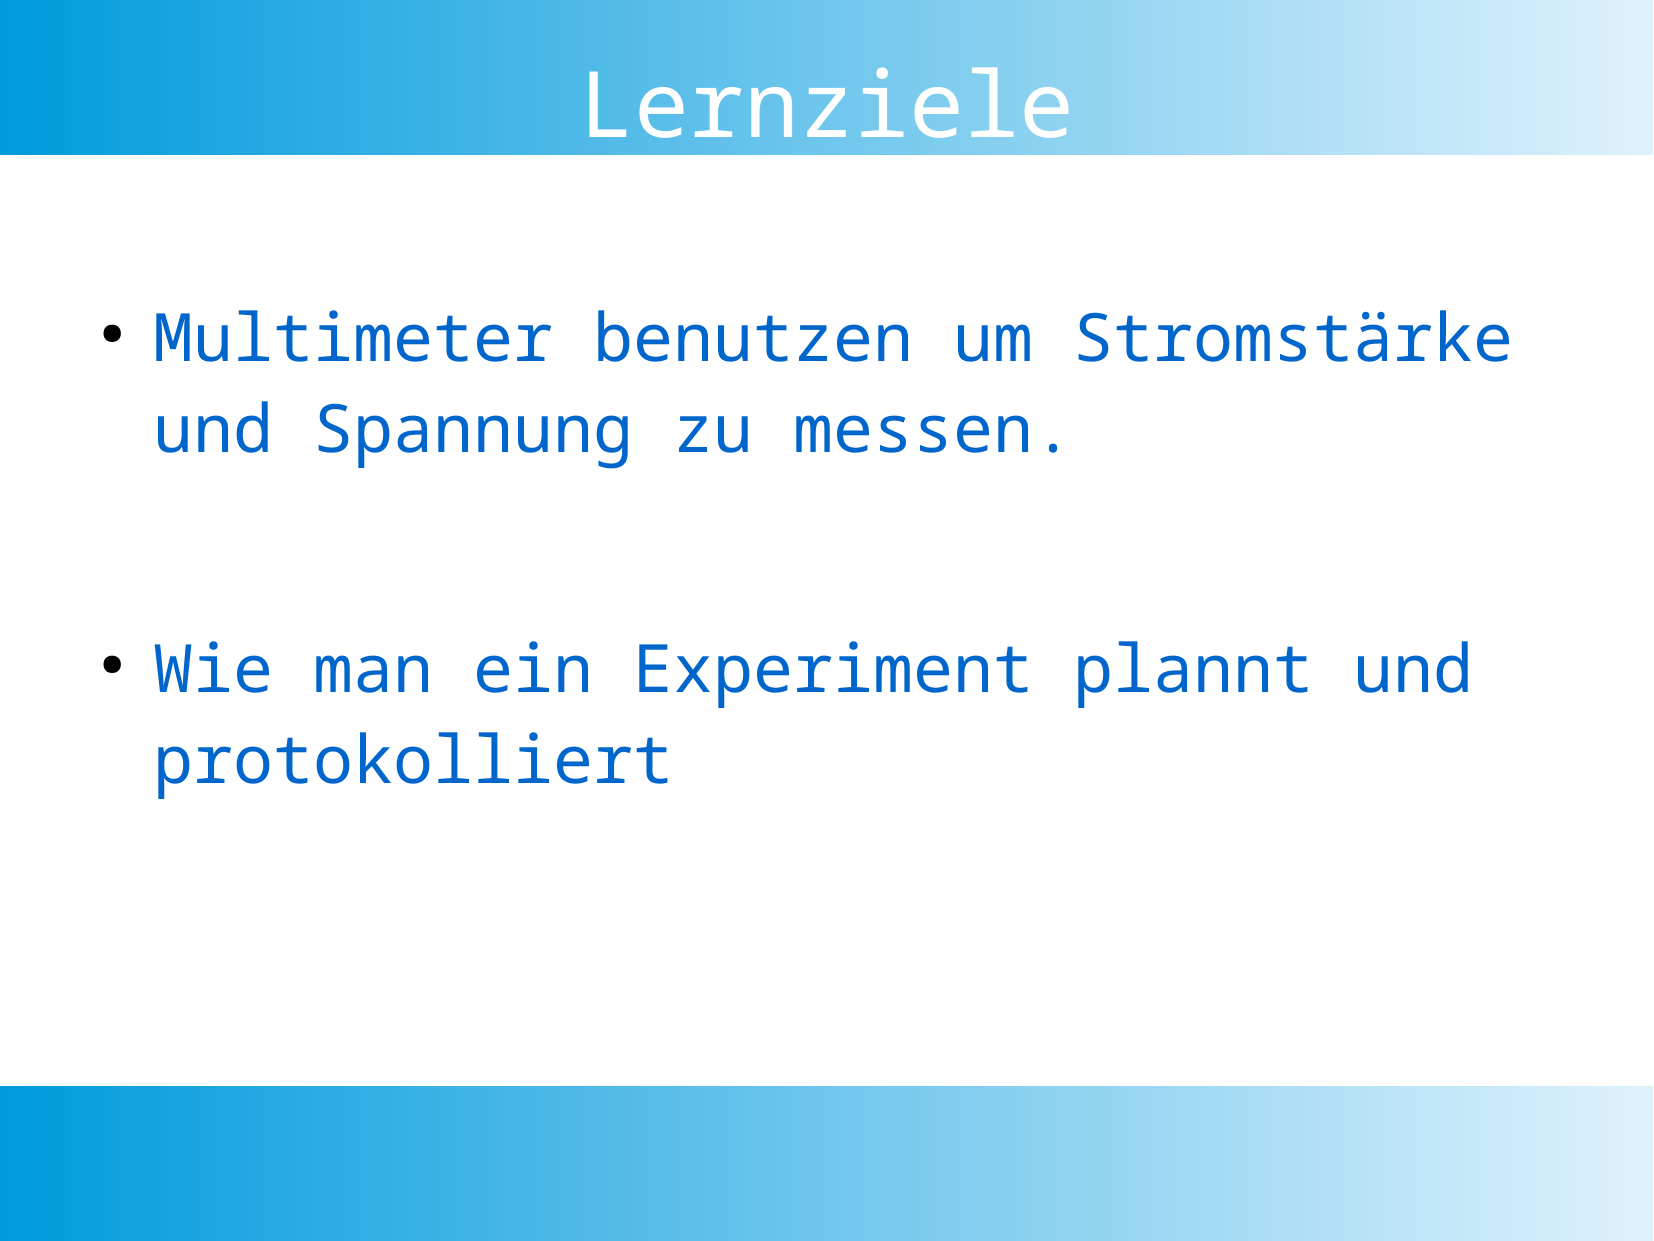

# Lernziele
Multimeter benutzen um Stromstärke und Spannung zu messen.
Wie man ein Experiment plannt und protokolliert